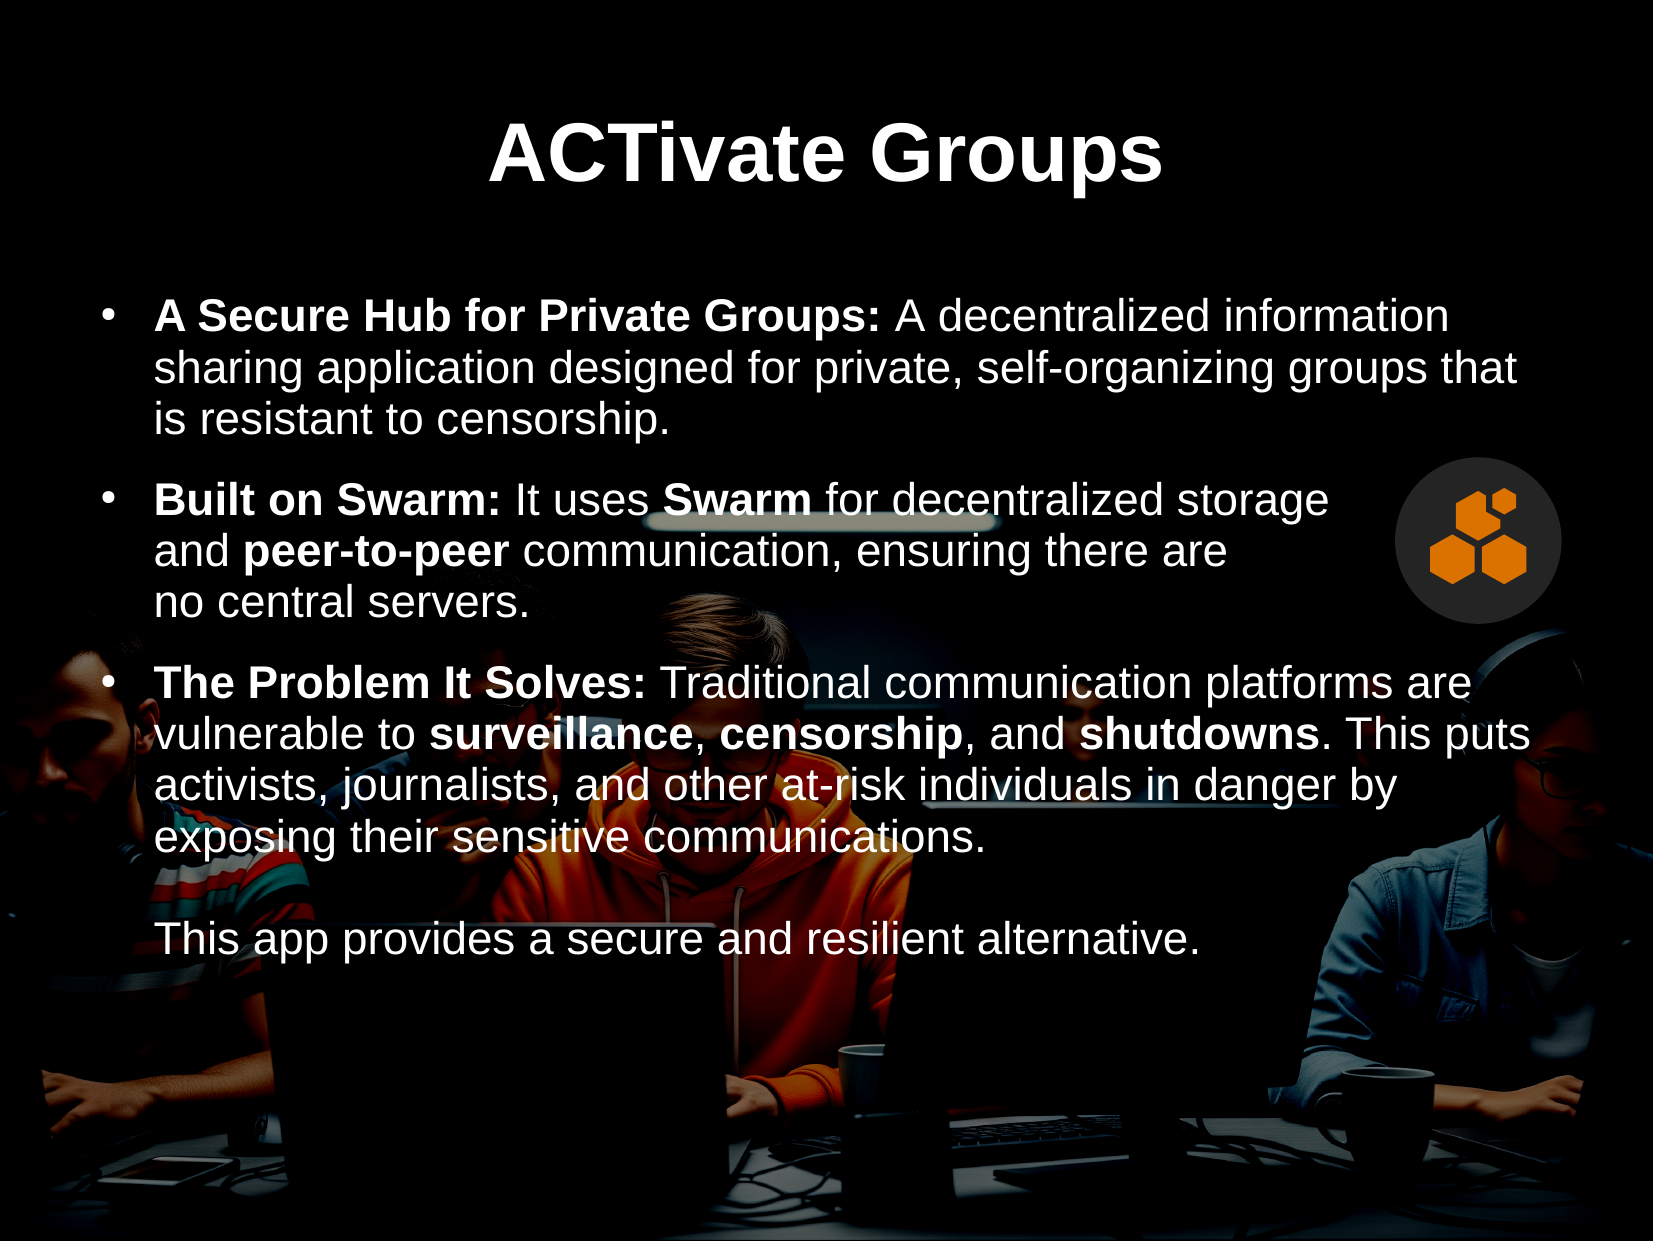

# ACTivate Groups
A Secure Hub for Private Groups: A decentralized information sharing application designed for private, self-organizing groups that is resistant to censorship.
Built on Swarm: It uses Swarm for decentralized storage
and peer-to-peer communication, ensuring there are
no central servers.
The Problem It Solves: Traditional communication platforms are vulnerable to surveillance, censorship, and shutdowns. This puts activists, journalists, and other at-risk individuals in danger by exposing their sensitive communications.
This app provides a secure and resilient alternative.